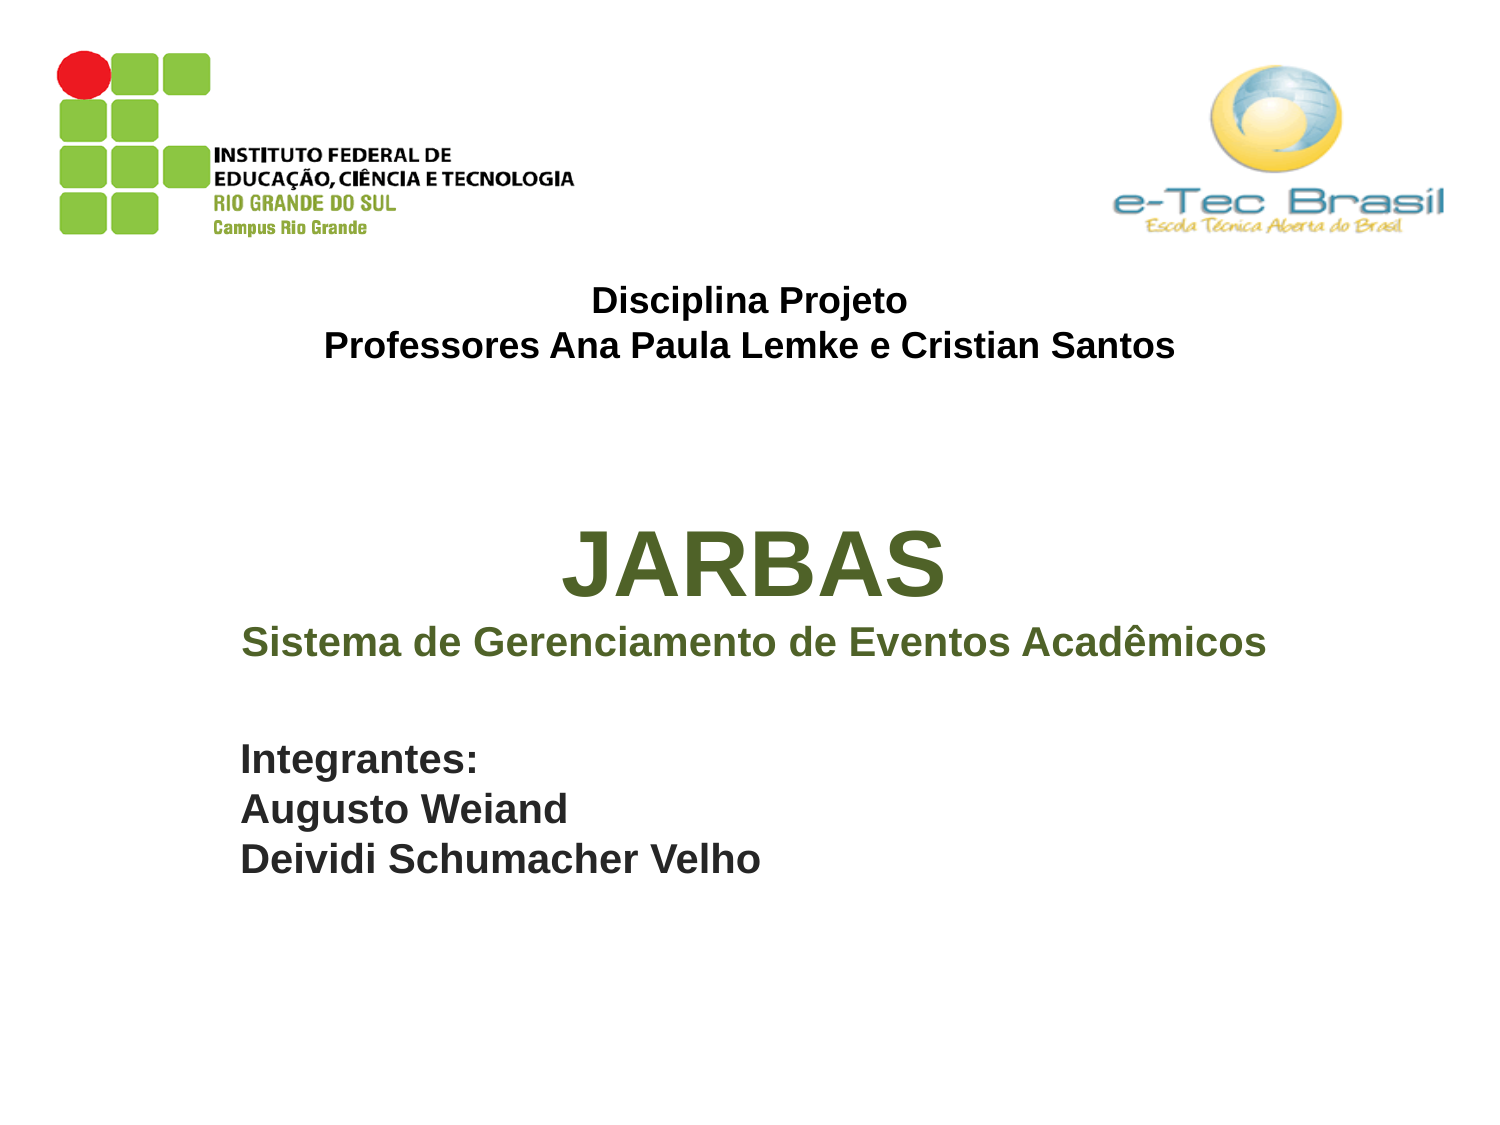

Disciplina Projeto
Professores Ana Paula Lemke e Cristian Santos
# JARBAS Sistema de Gerenciamento de Eventos Acadêmicos
Integrantes:
Augusto Weiand
Deividi Schumacher Velho